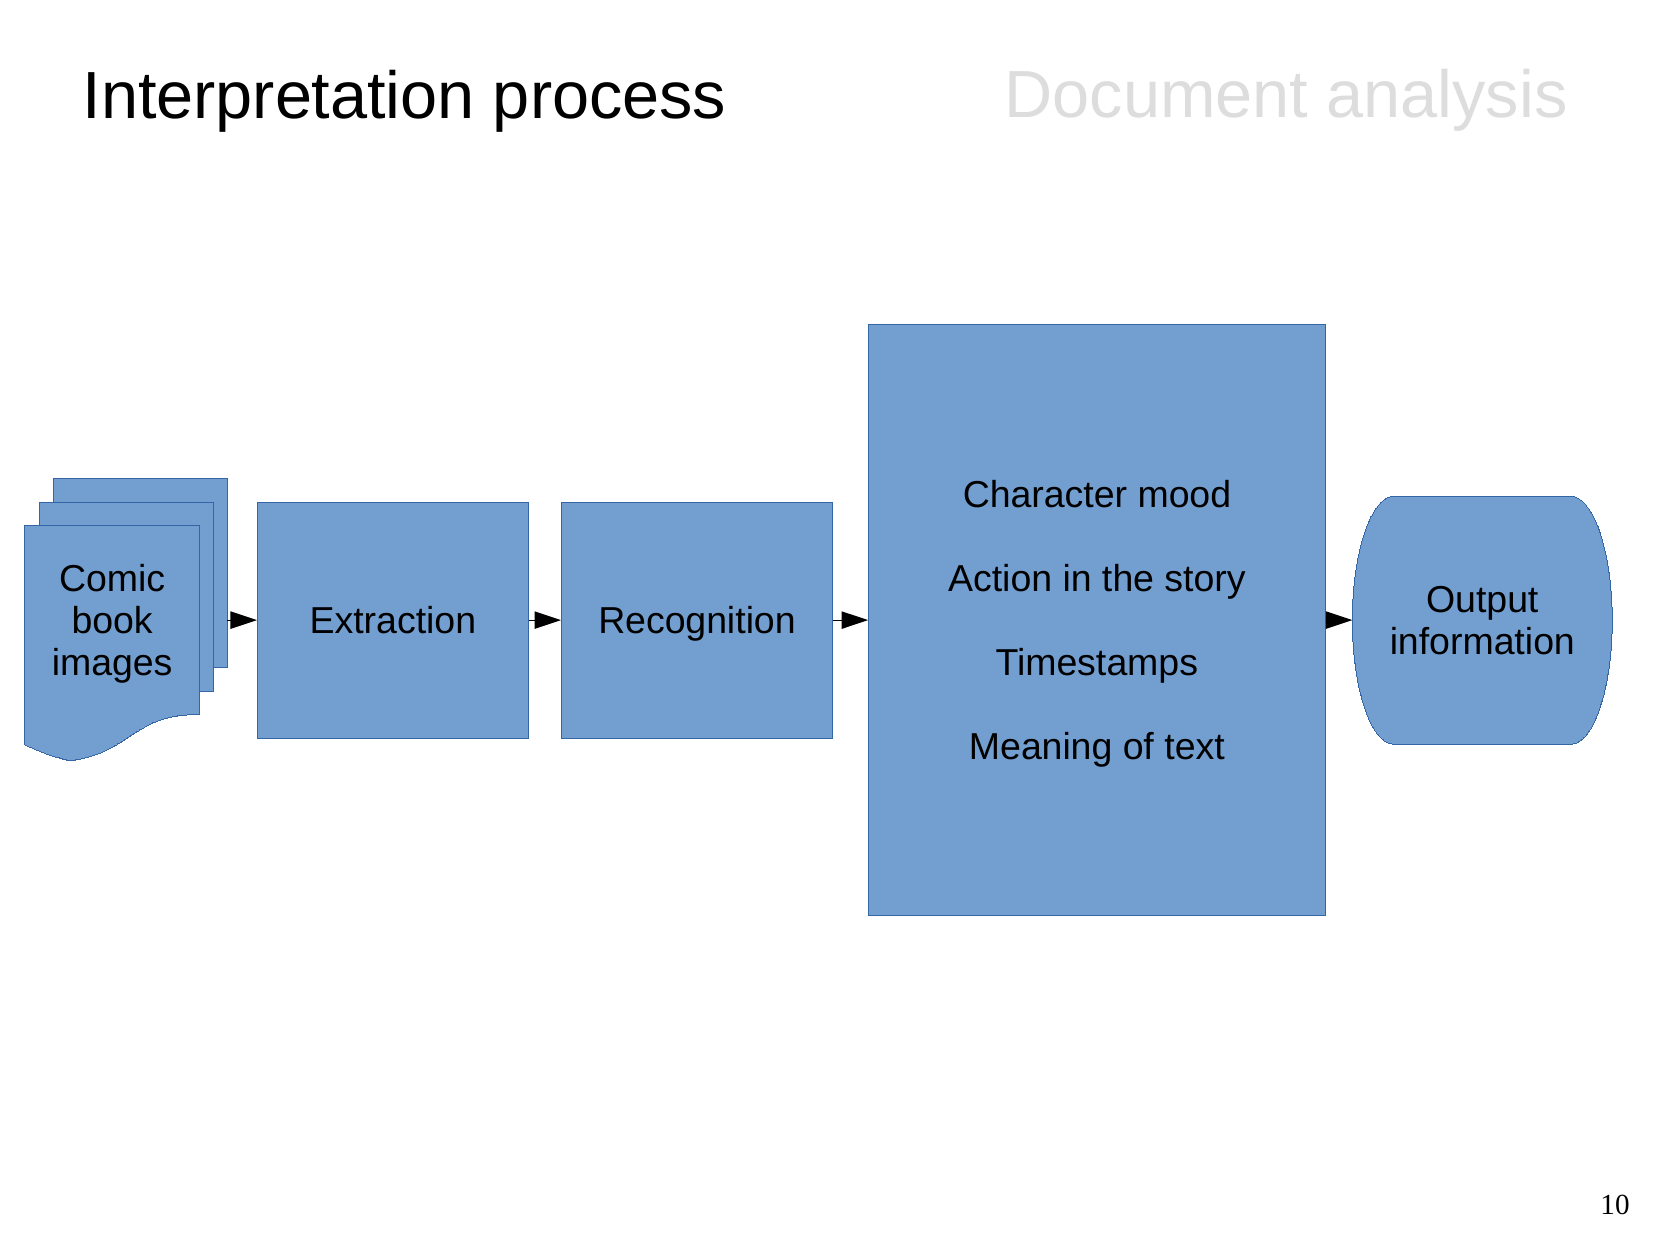

# Interpretation process
Character mood
Action in the story
Timestamps
Meaning of text
Comic
book
images
Output
information
Extraction
Recognition
10